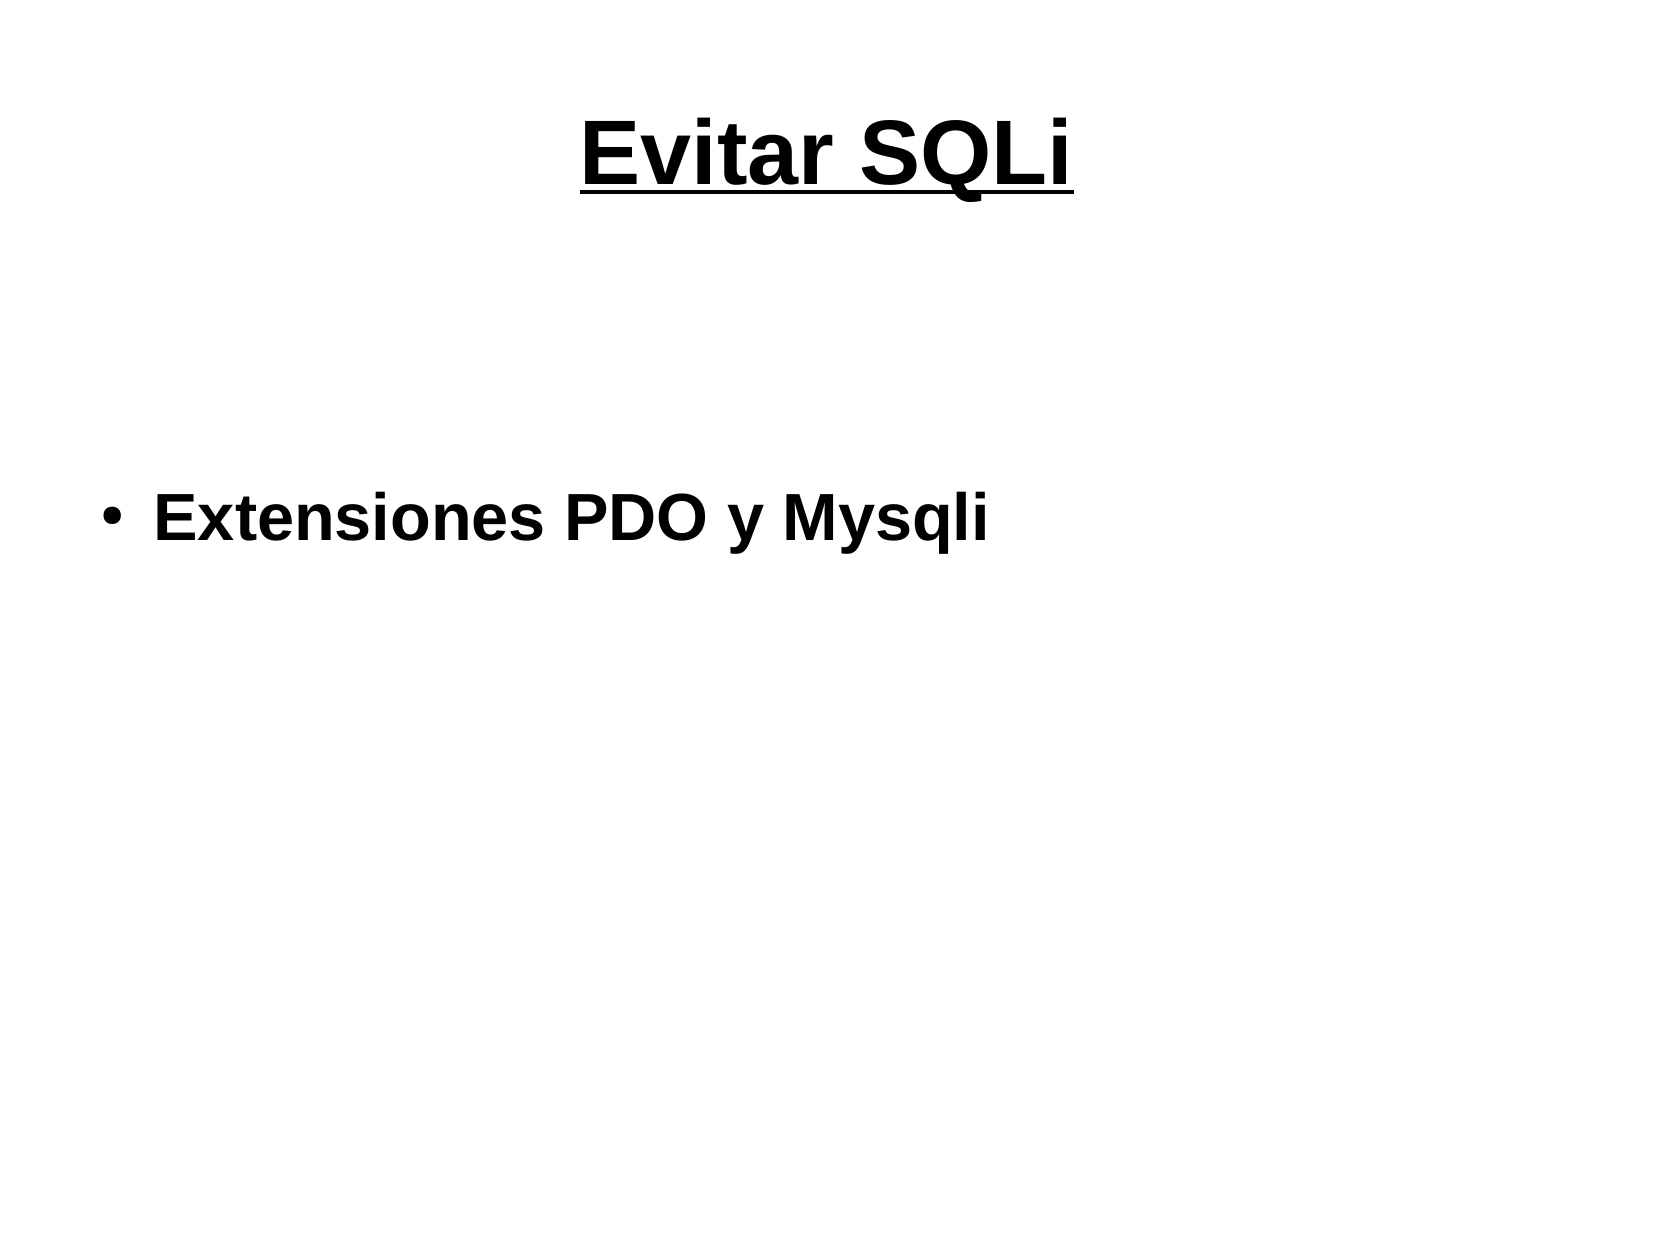

# Evitar SQLi
Extensiones PDO y Mysqli